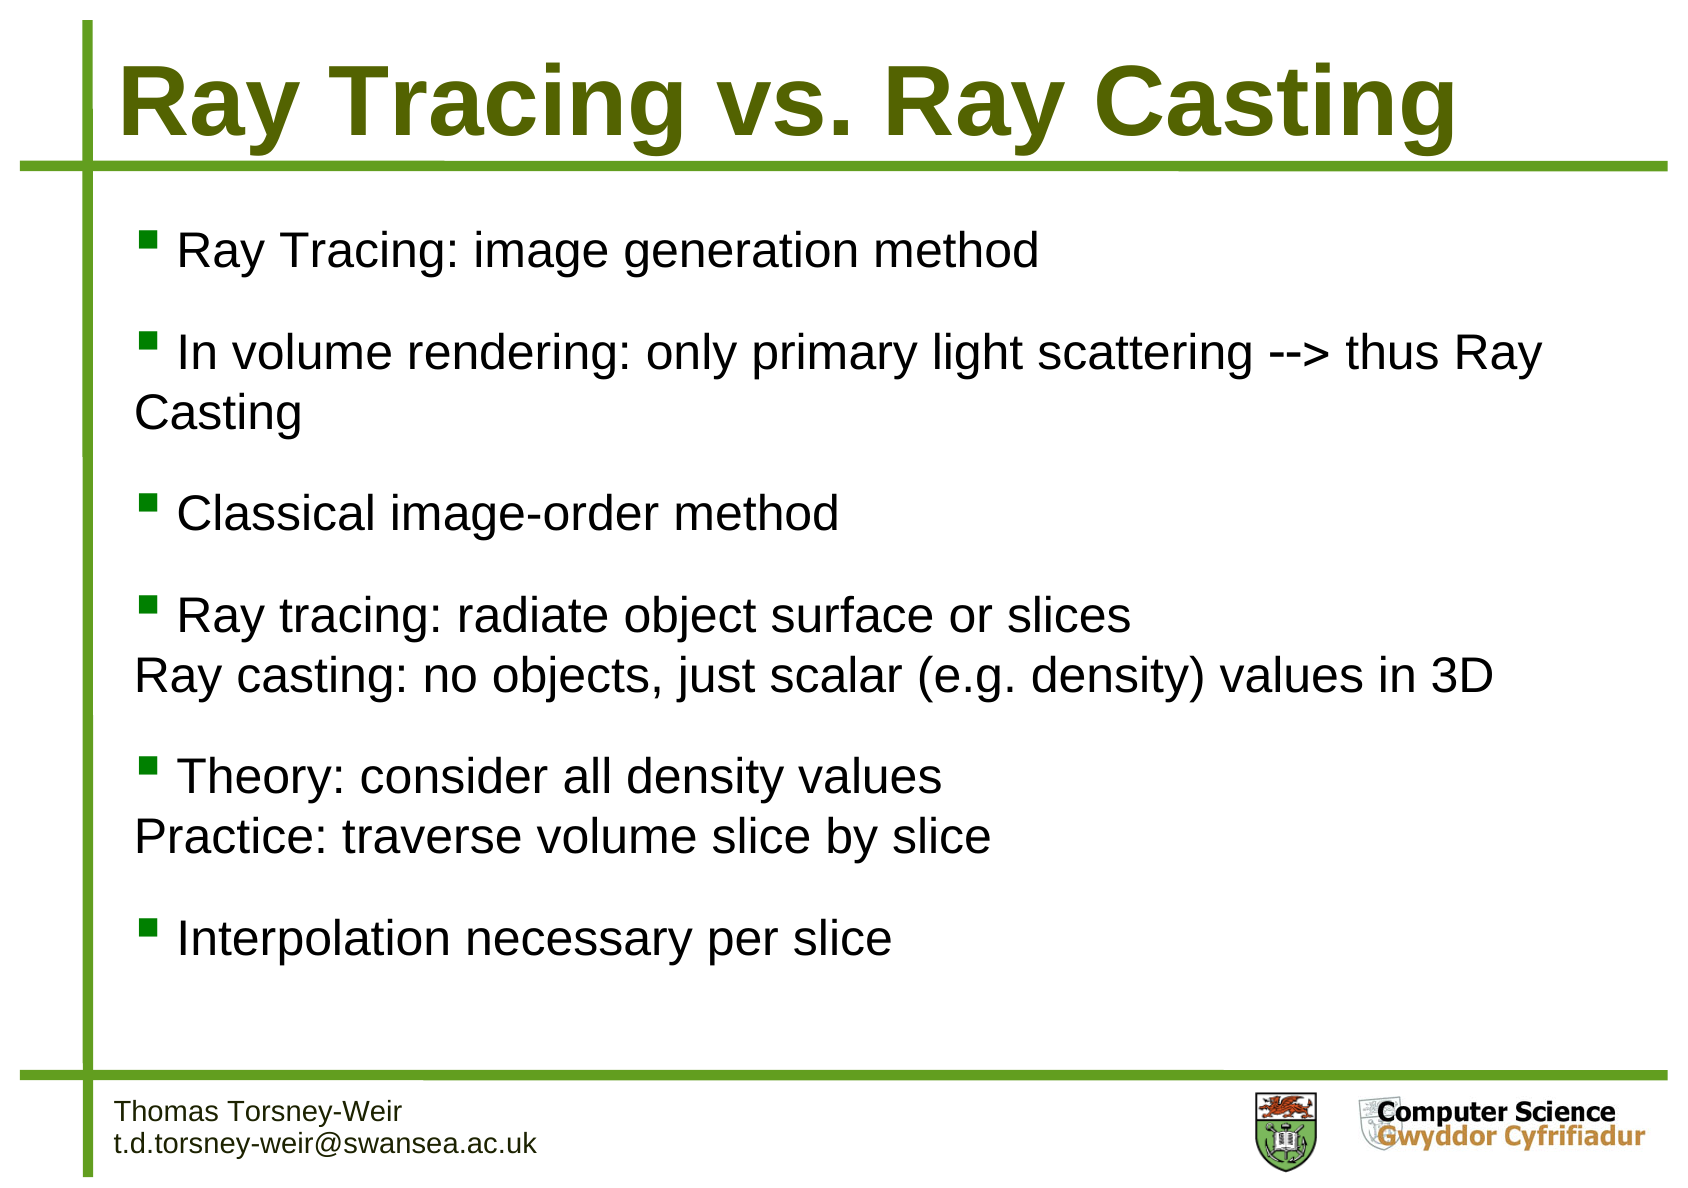

# Ray Tracing vs. Ray Casting
 Ray Tracing: image generation method
 In volume rendering: only primary light scattering  thus Ray Casting
 Classical image-order method
 Ray tracing: radiate object surface or slices
Ray casting: no objects, just scalar (e.g. density) values in 3D
 Theory: consider all density values
Practice: traverse volume slice by slice
 Interpolation necessary per slice